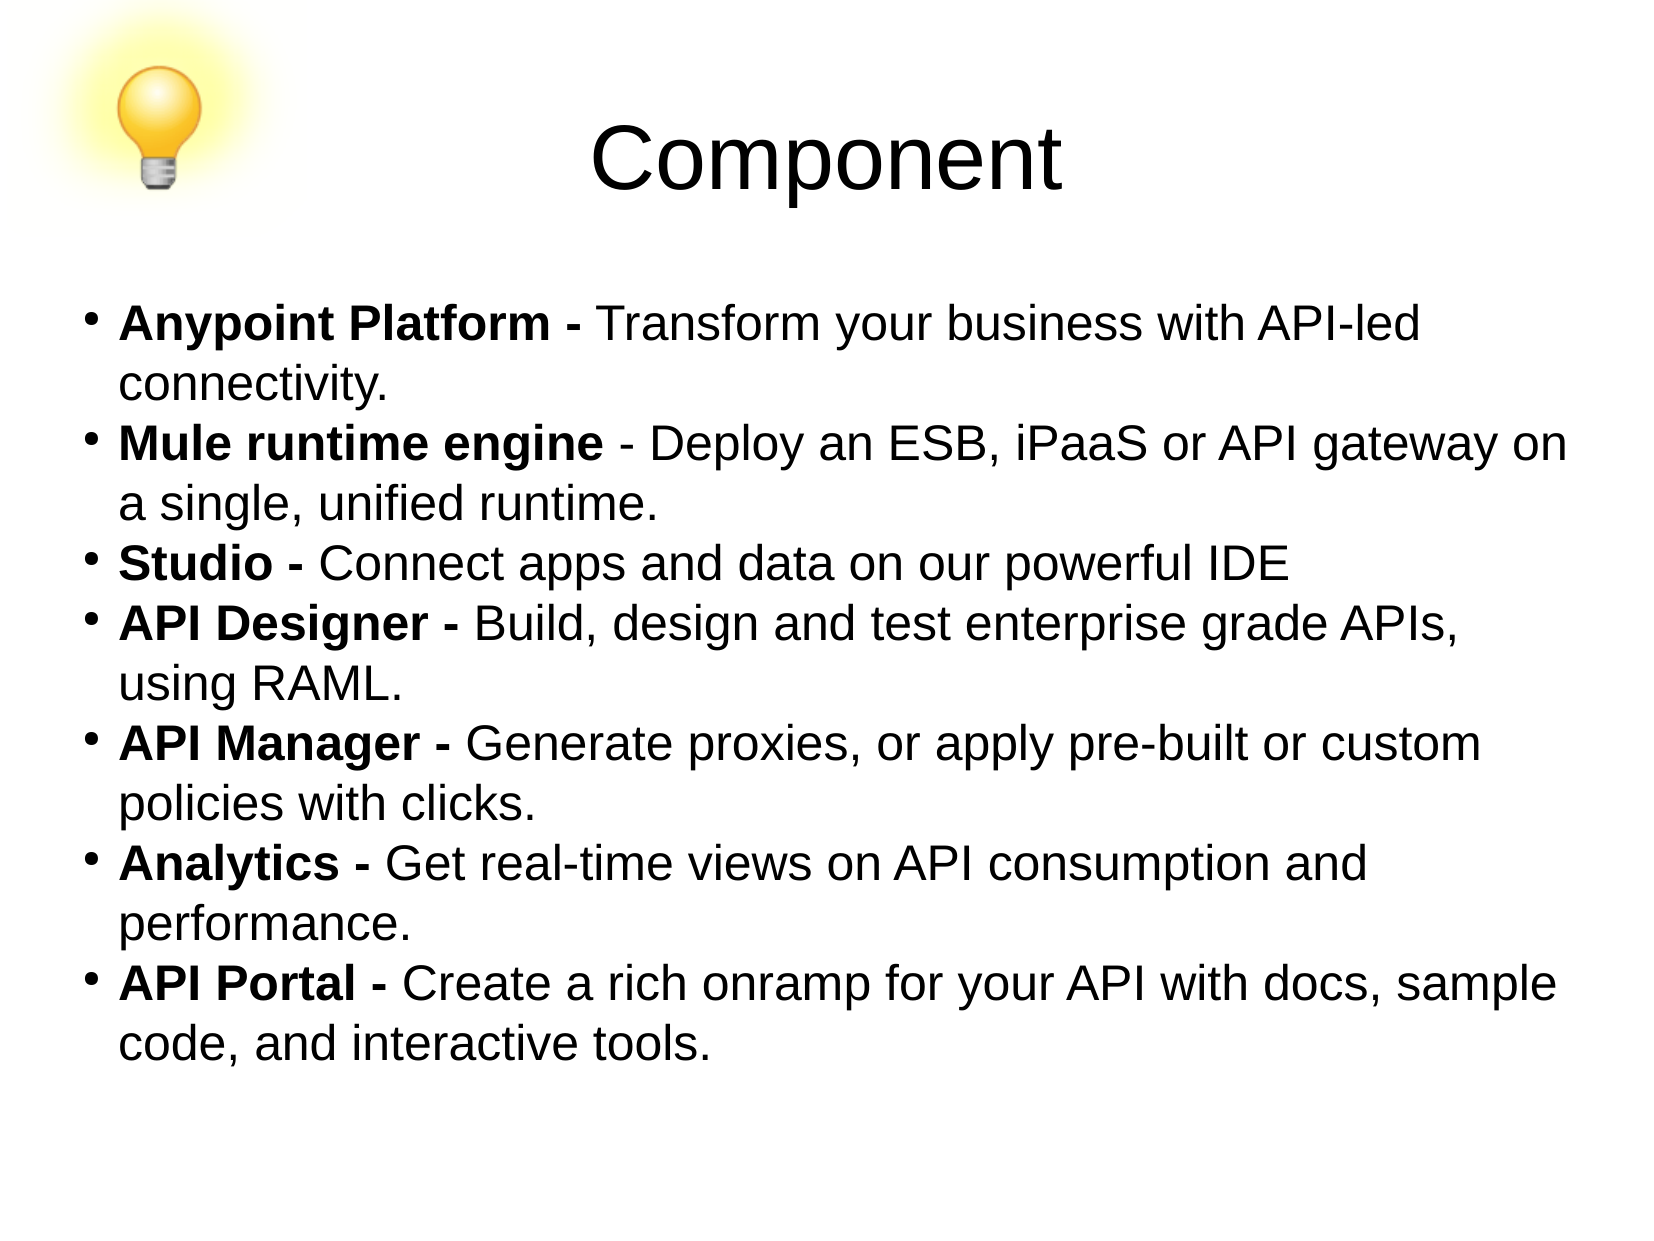

Component
Anypoint Platform - Transform your business with API-led connectivity.
Mule runtime engine - Deploy an ESB, iPaaS or API gateway on a single, unified runtime.
Studio - Connect apps and data on our powerful IDE
API Designer - Build, design and test enterprise grade APIs, using RAML.
API Manager - Generate proxies, or apply pre-built or custom policies with clicks.
Analytics - Get real-time views on API consumption and performance.
API Portal - Create a rich onramp for your API with docs, sample code, and interactive tools.